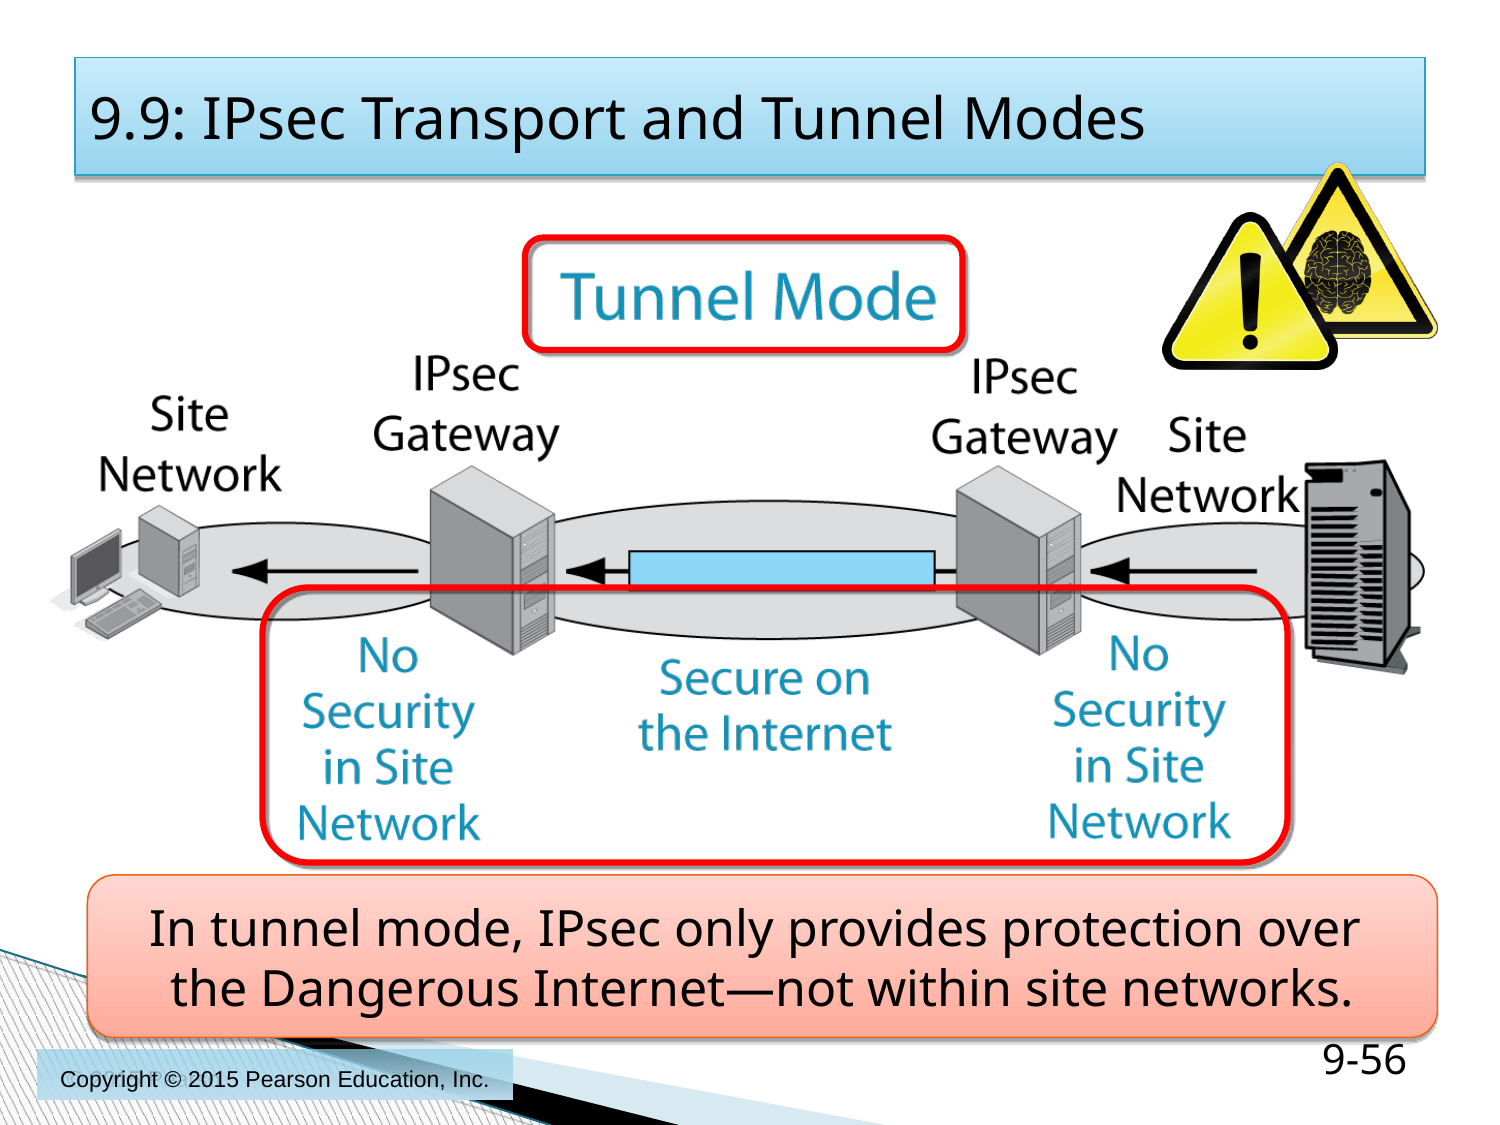

# 9.9: IPsec Transport and Tunnel Modes
In tunnel mode, IPsec only provides protection over
the Dangerous Internet—not within site networks.
© 2015 Pearso
Copyright © 2015 Pearson Education, Inc.